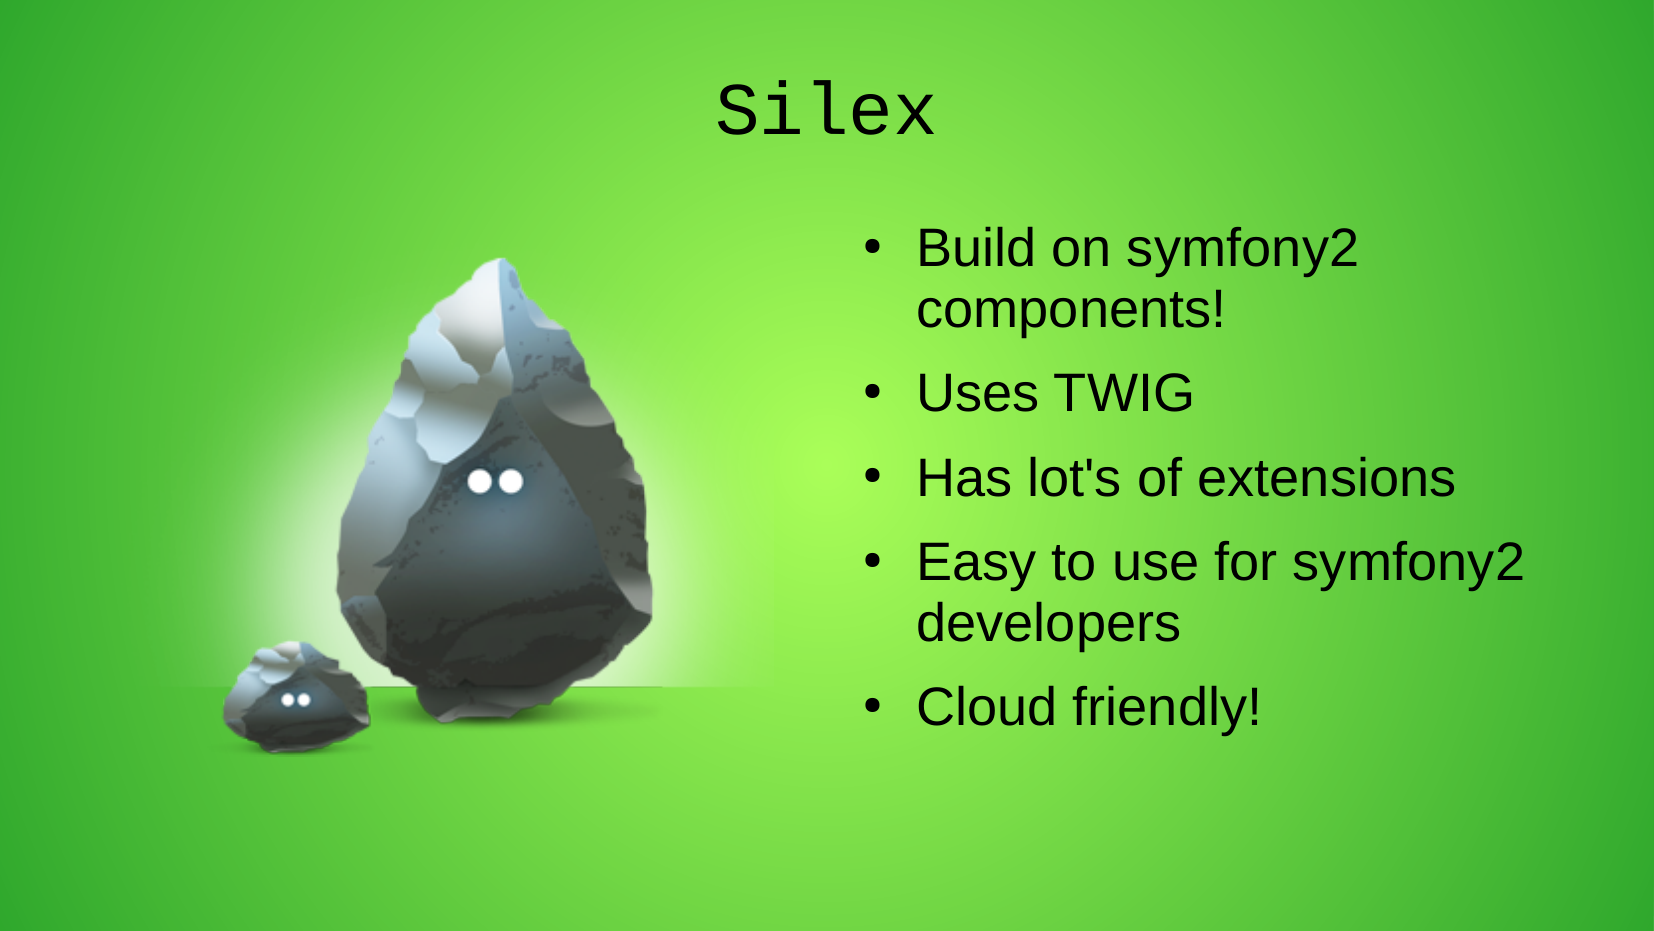

# Silex
Build on symfony2 components!
Uses TWIG
Has lot's of extensions
Easy to use for symfony2 developers
Cloud friendly!